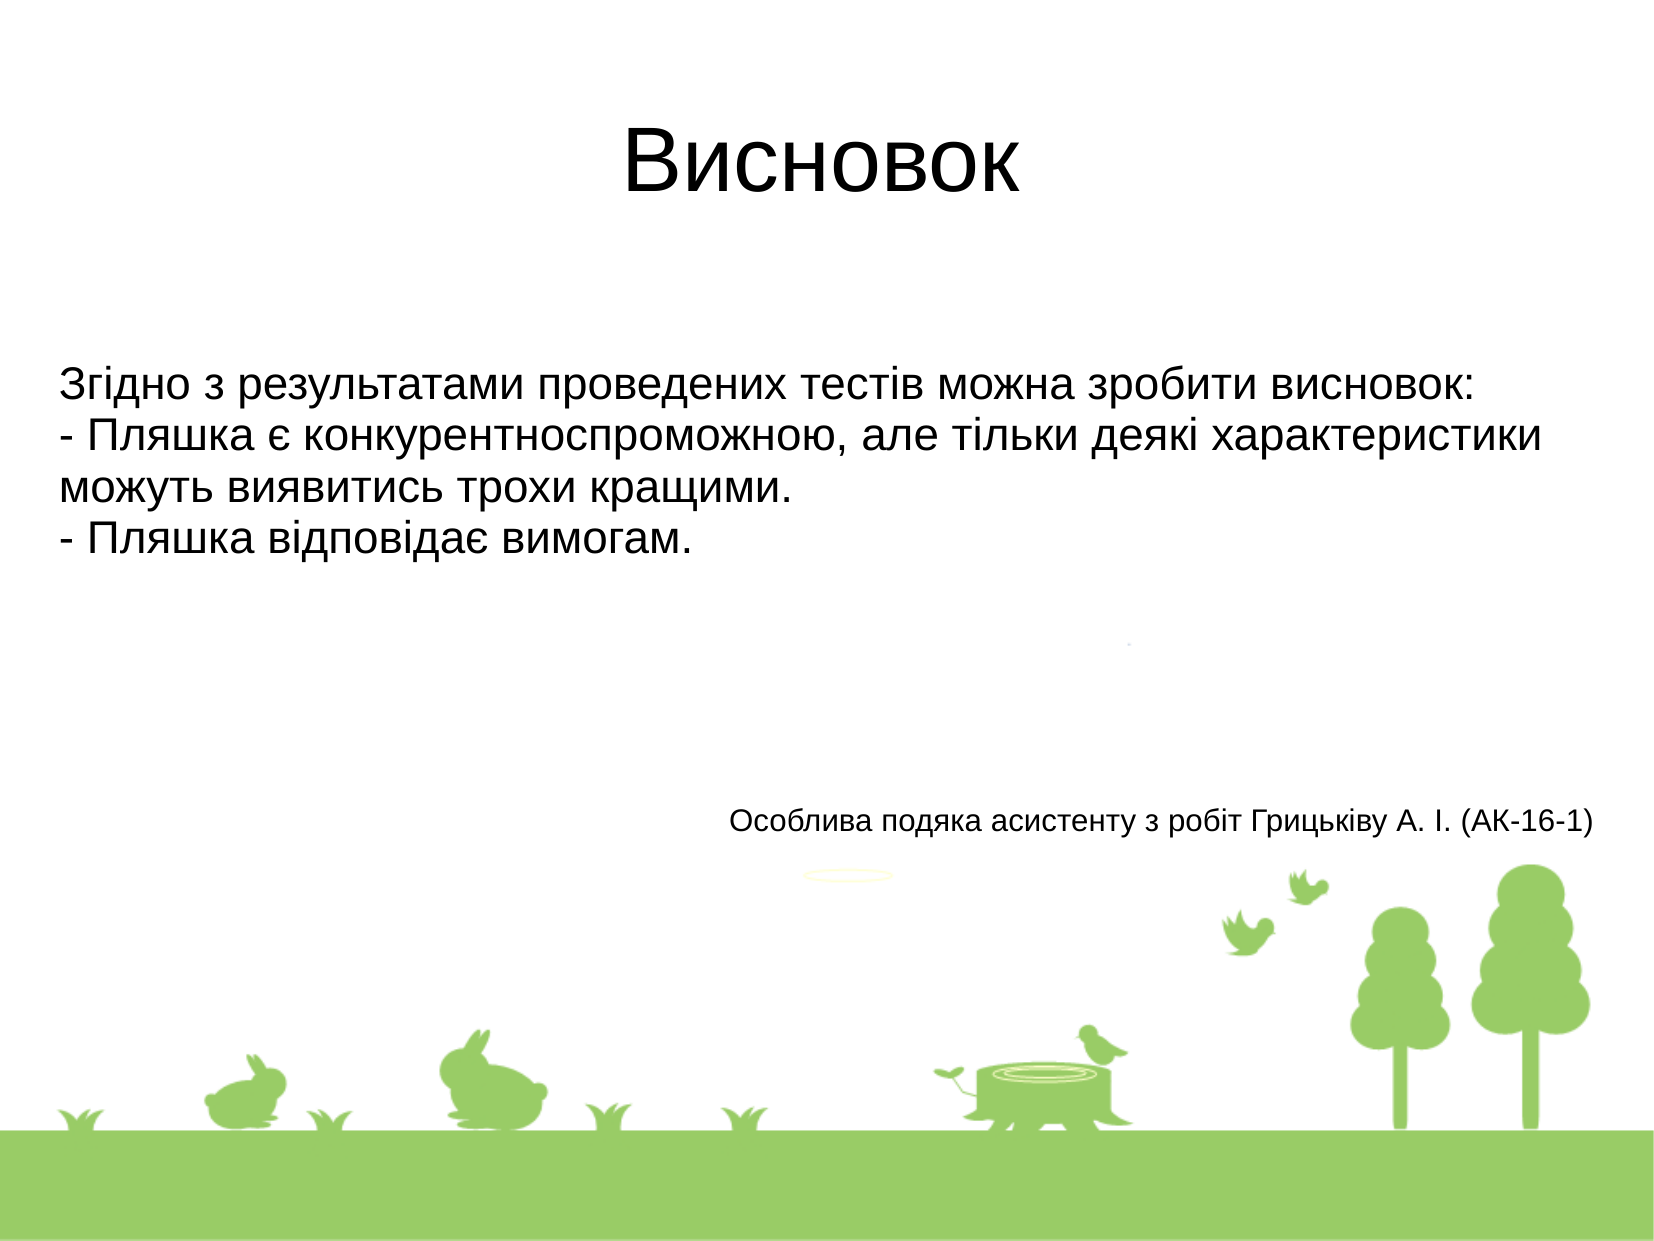

# Висновок
Згідно з результатами проведених тестів можна зробити висновок:
- Пляшка є конкурентноспроможною, але тільки деякі характеристики можуть виявитись трохи кращими.
- Пляшка відповідає вимогам.
 Особлива подяка асистенту з робіт Грицьківу А. І. (АК-16-1)